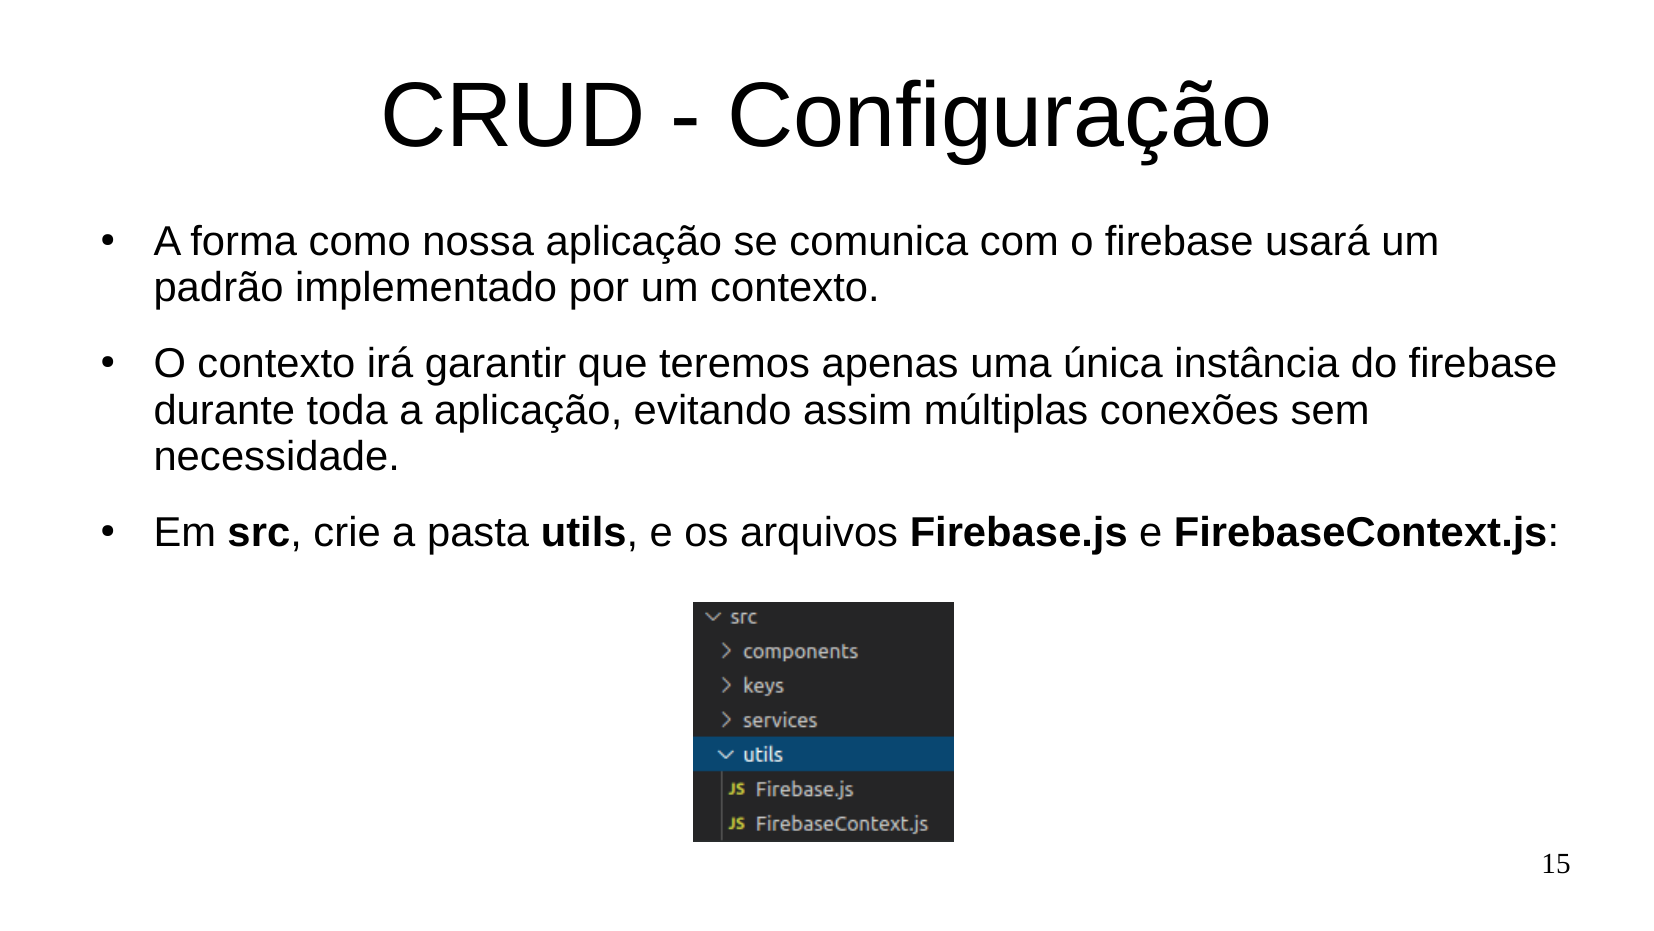

# CRUD - Configuração
A forma como nossa aplicação se comunica com o firebase usará um padrão implementado por um contexto.
O contexto irá garantir que teremos apenas uma única instância do firebase durante toda a aplicação, evitando assim múltiplas conexões sem necessidade.
Em src, crie a pasta utils, e os arquivos Firebase.js e FirebaseContext.js:
15